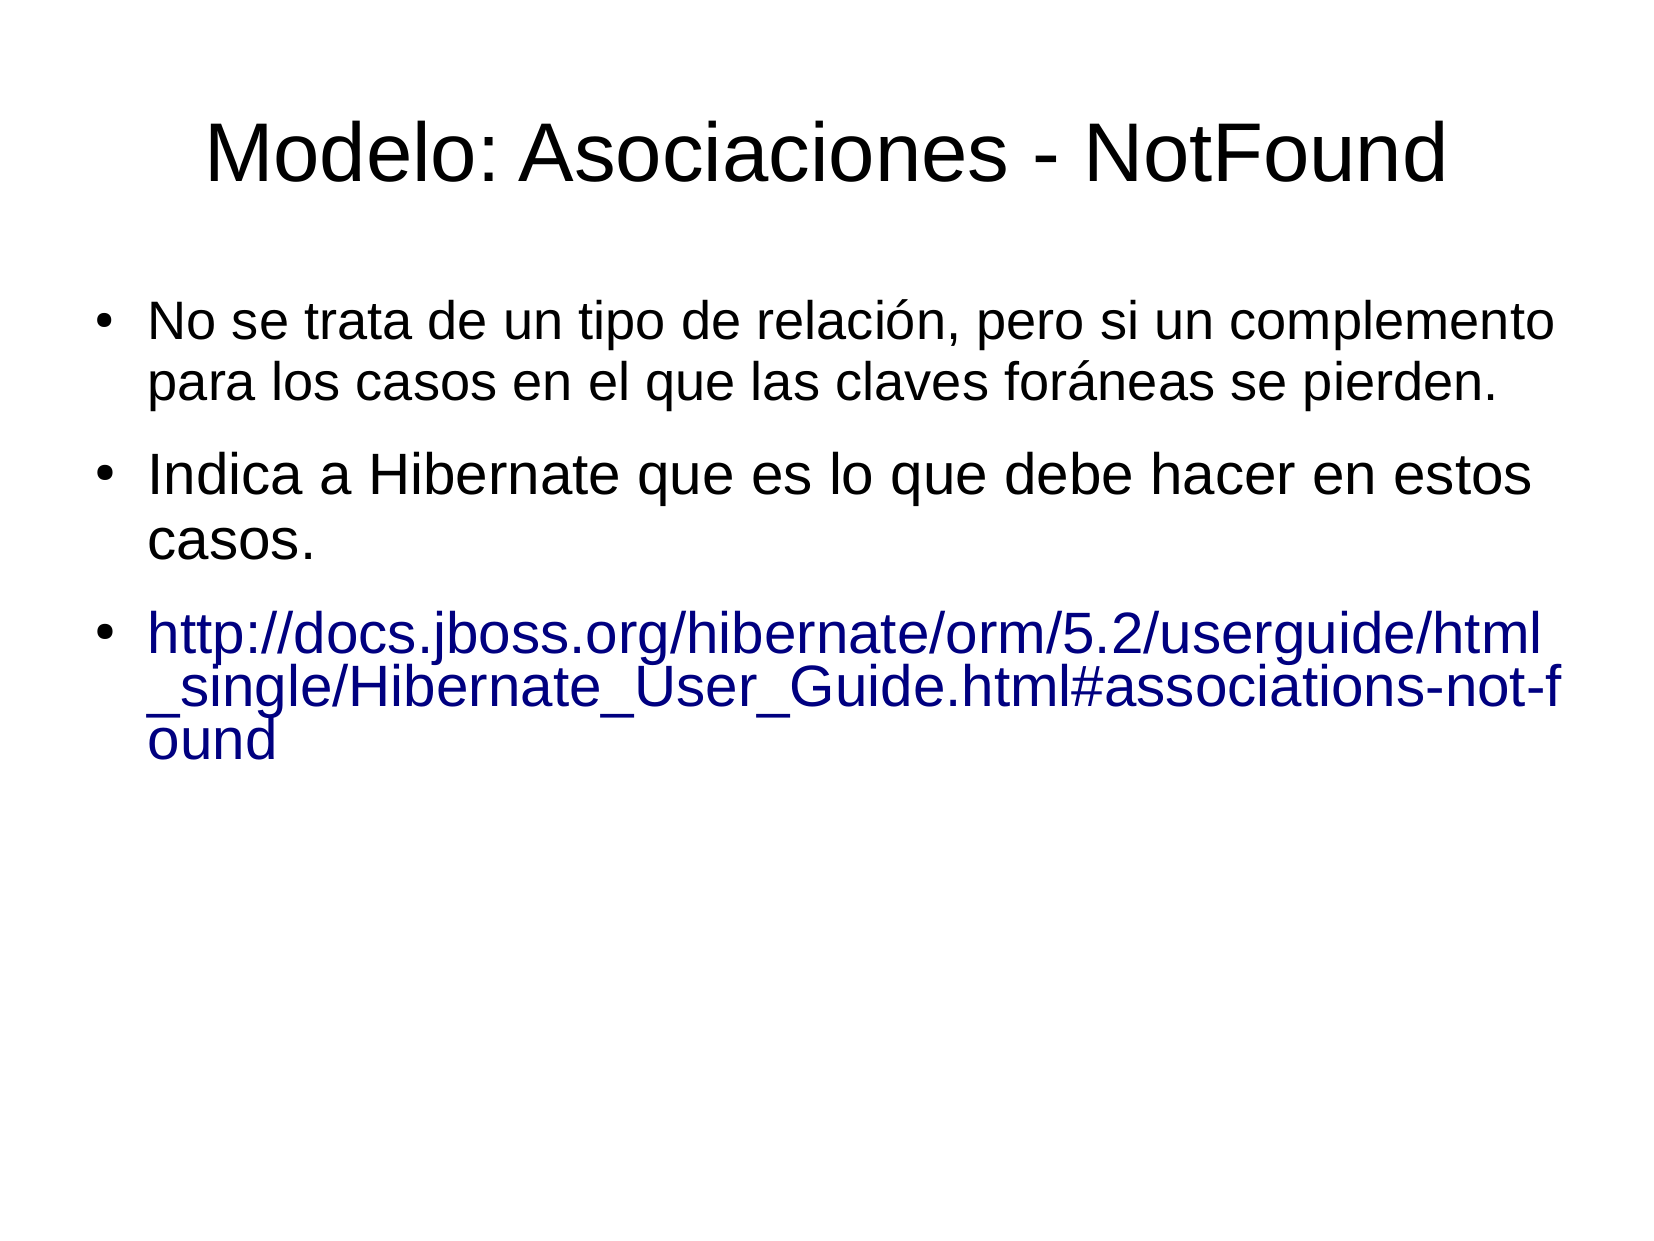

# Modelo: Asociaciones - NotFound
No se trata de un tipo de relación, pero si un complemento para los casos en el que las claves foráneas se pierden.
Indica a Hibernate que es lo que debe hacer en estos casos.
http://docs.jboss.org/hibernate/orm/5.2/userguide/html_single/Hibernate_User_Guide.html#associations-not-found